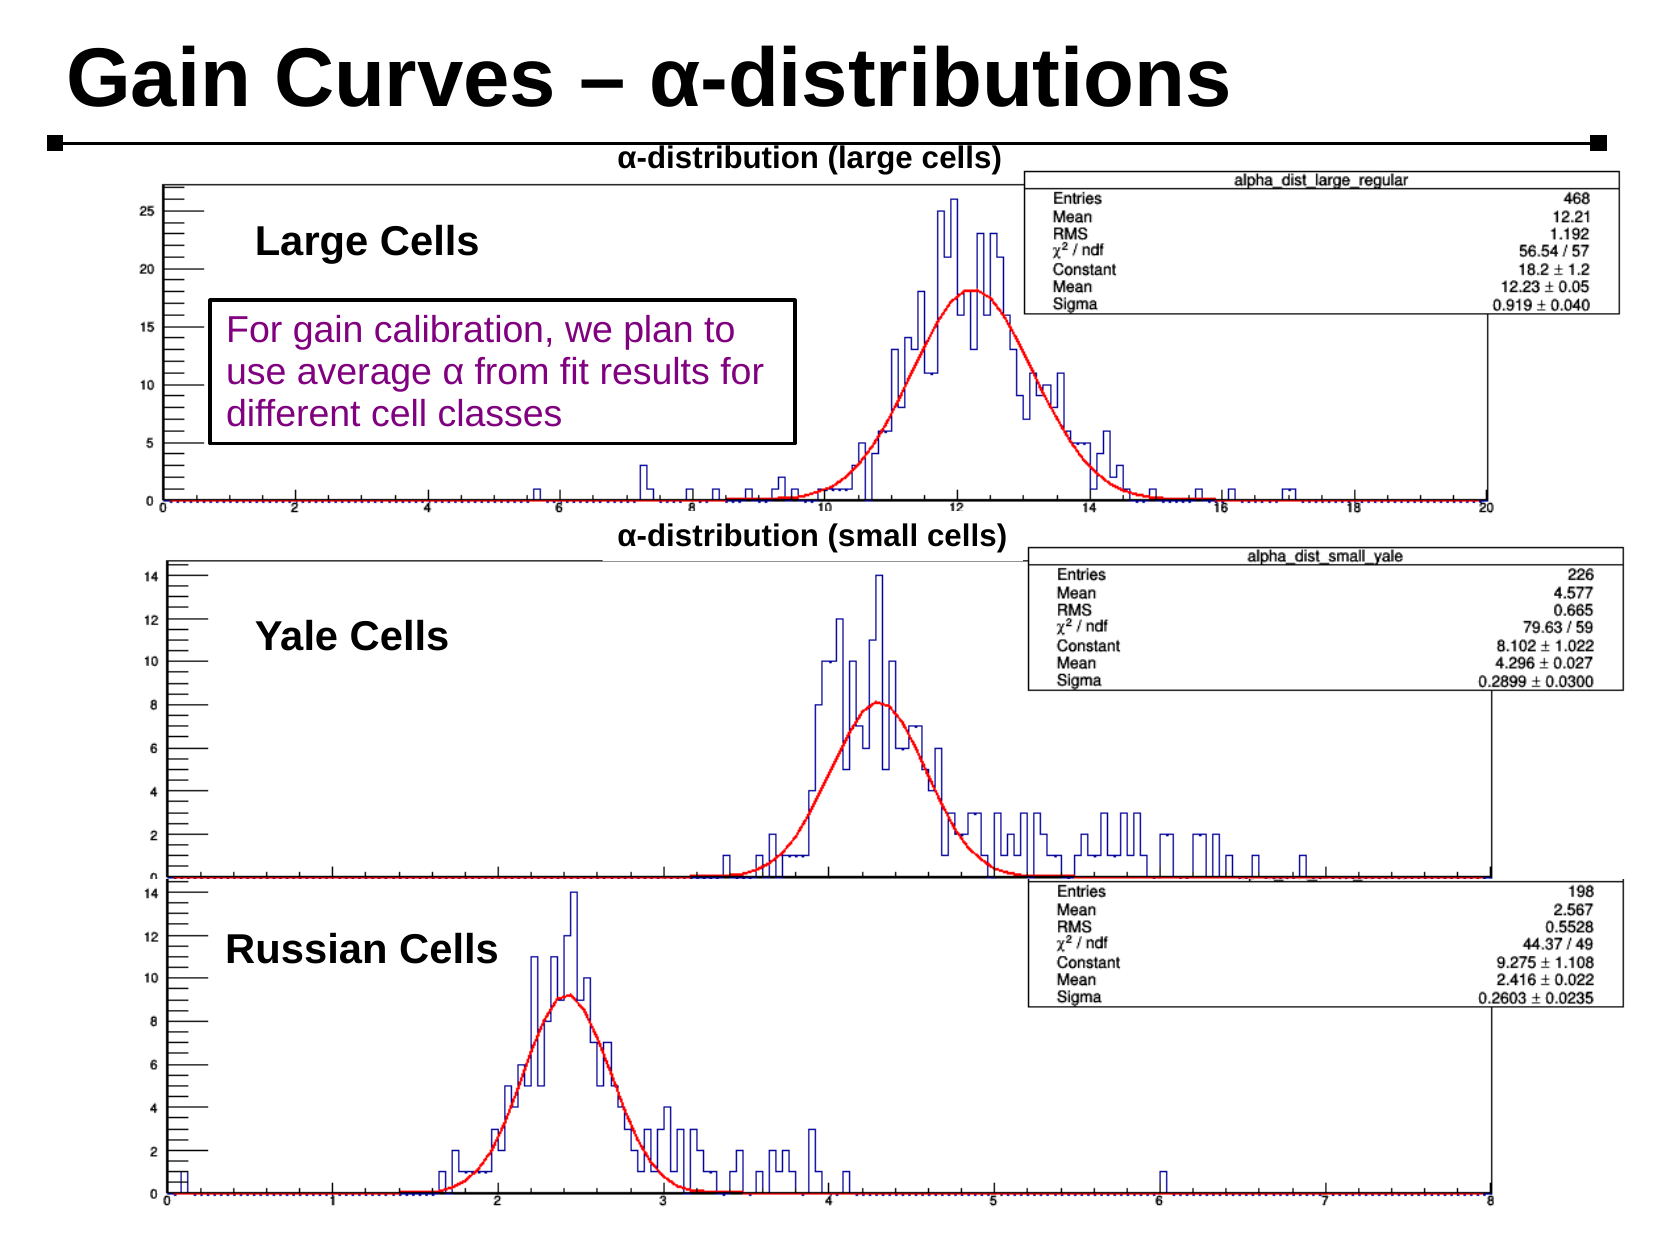

Gain Curves – α-distributions
α-distribution (large cells)
Large Cells
For gain calibration, we plan to use average α from fit results for different cell classes
α-distribution (small cells)
Yale Cells
Russian Cells
9